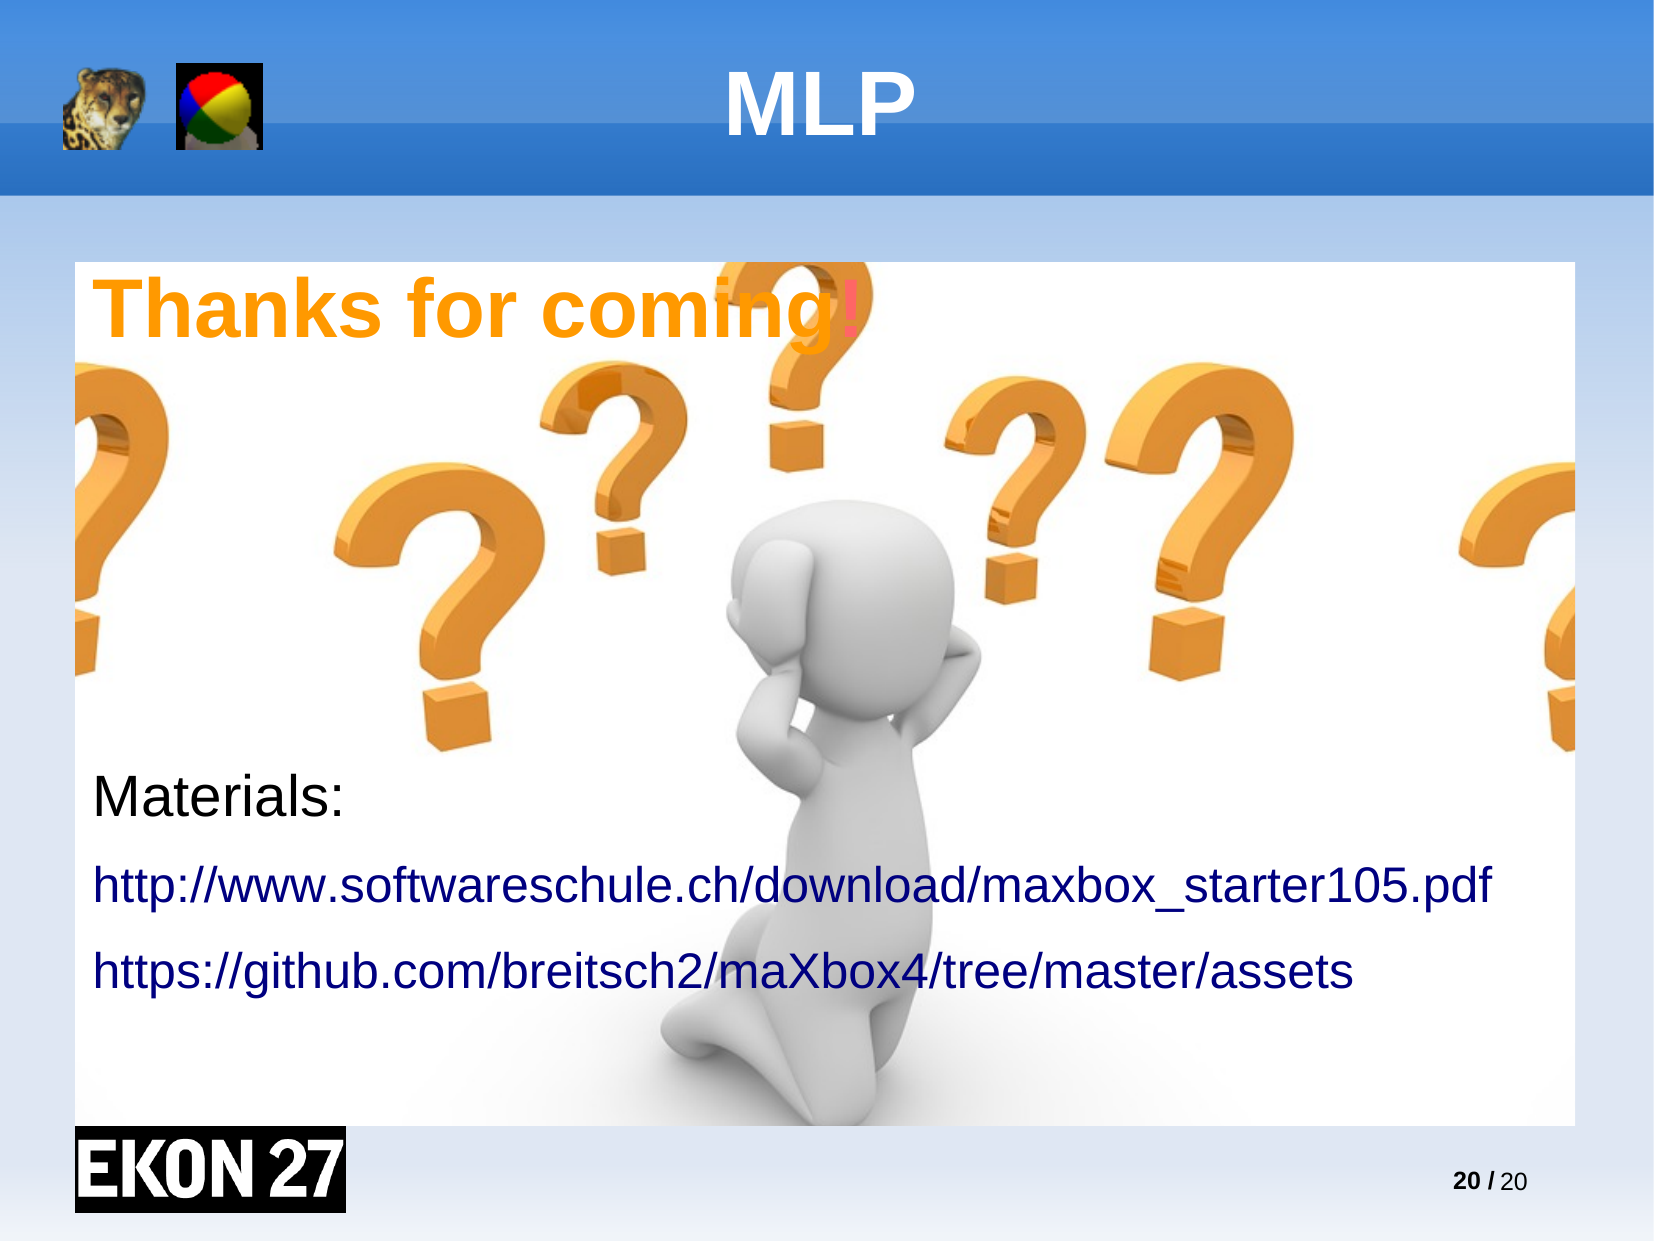

# MLP
Thanks for coming!
Materials:
http://www.softwareschule.ch/download/maxbox_starter105.pdf
https://github.com/breitsch2/maXbox4/tree/master/assets
20